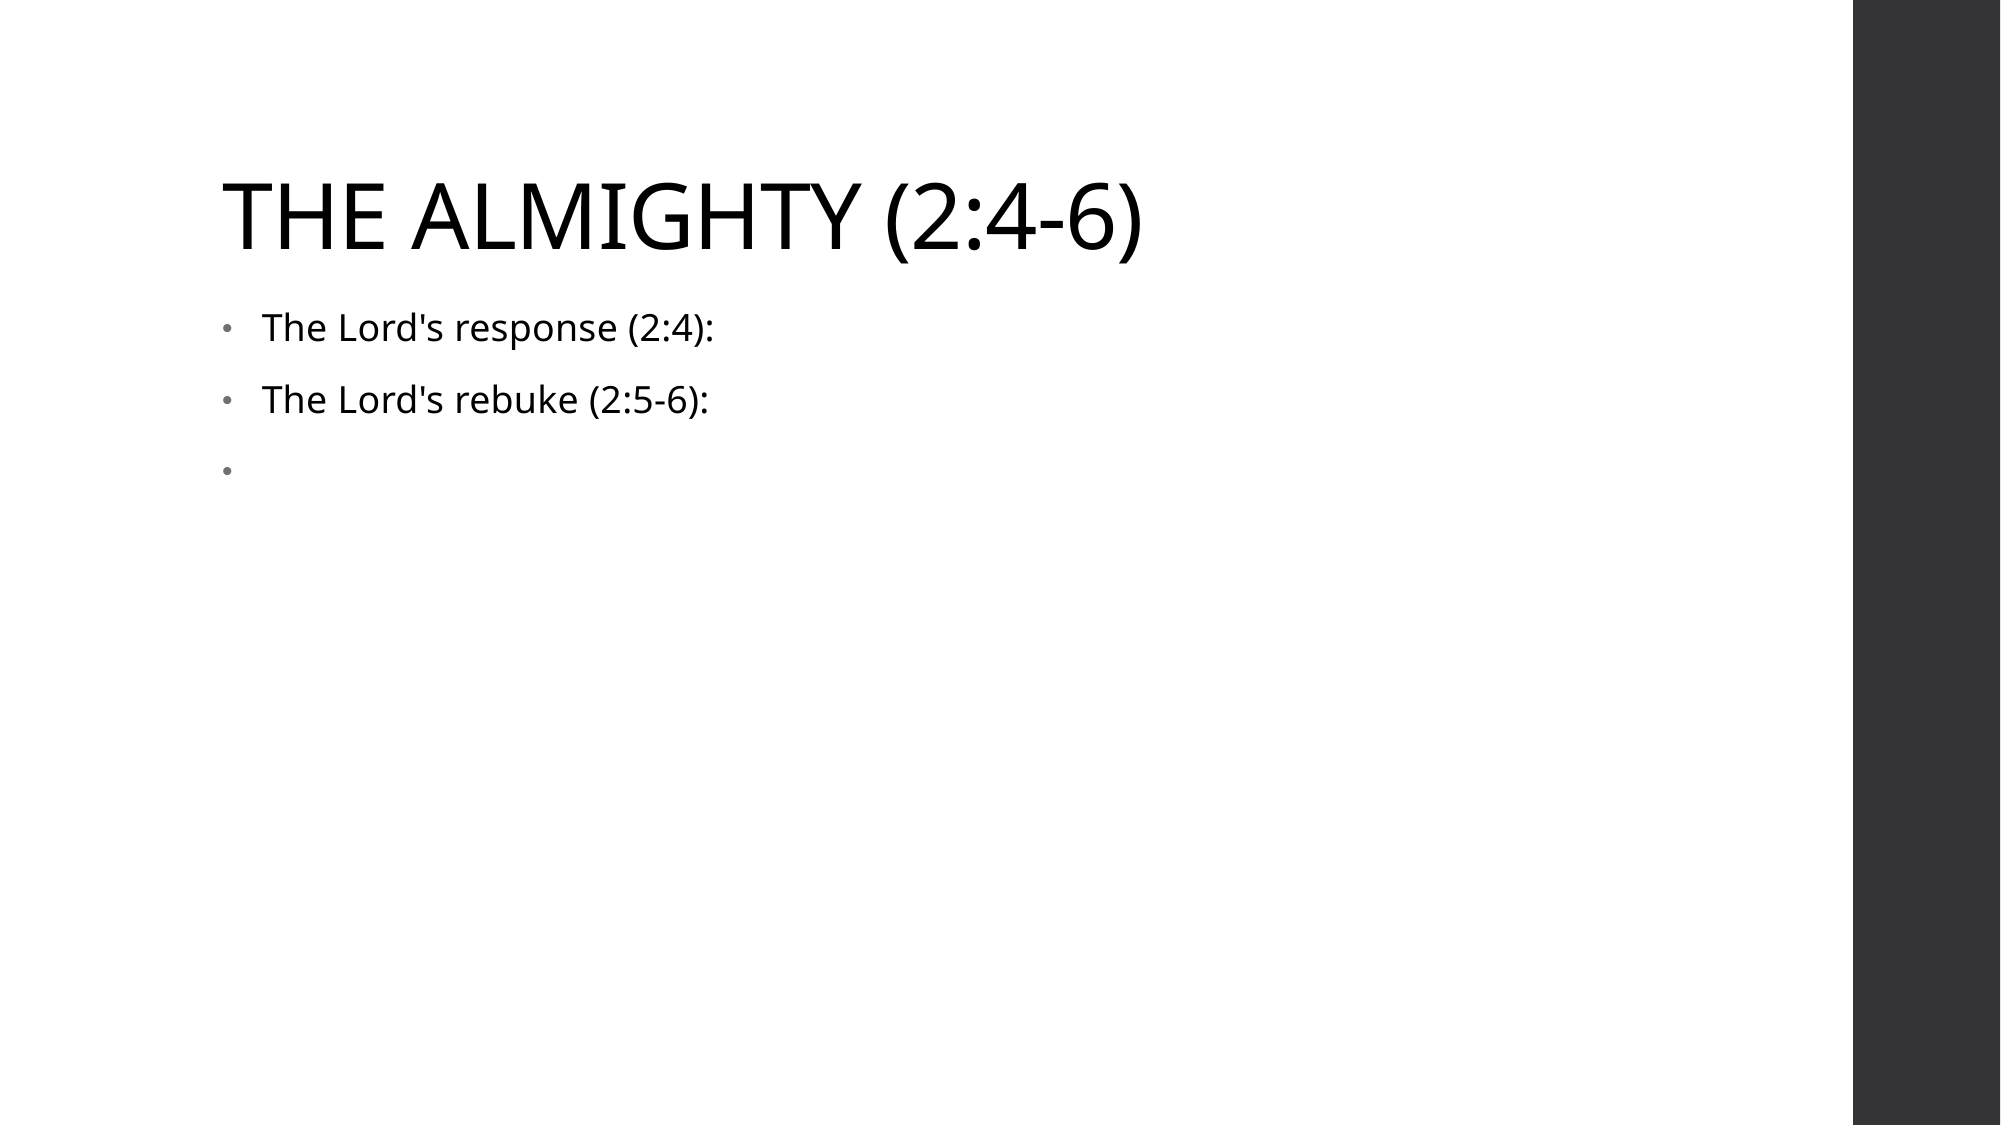

# THE ALMIGHTY (2:4-6)
 The Lord's response (2:4):
 The Lord's rebuke (2:5-6):